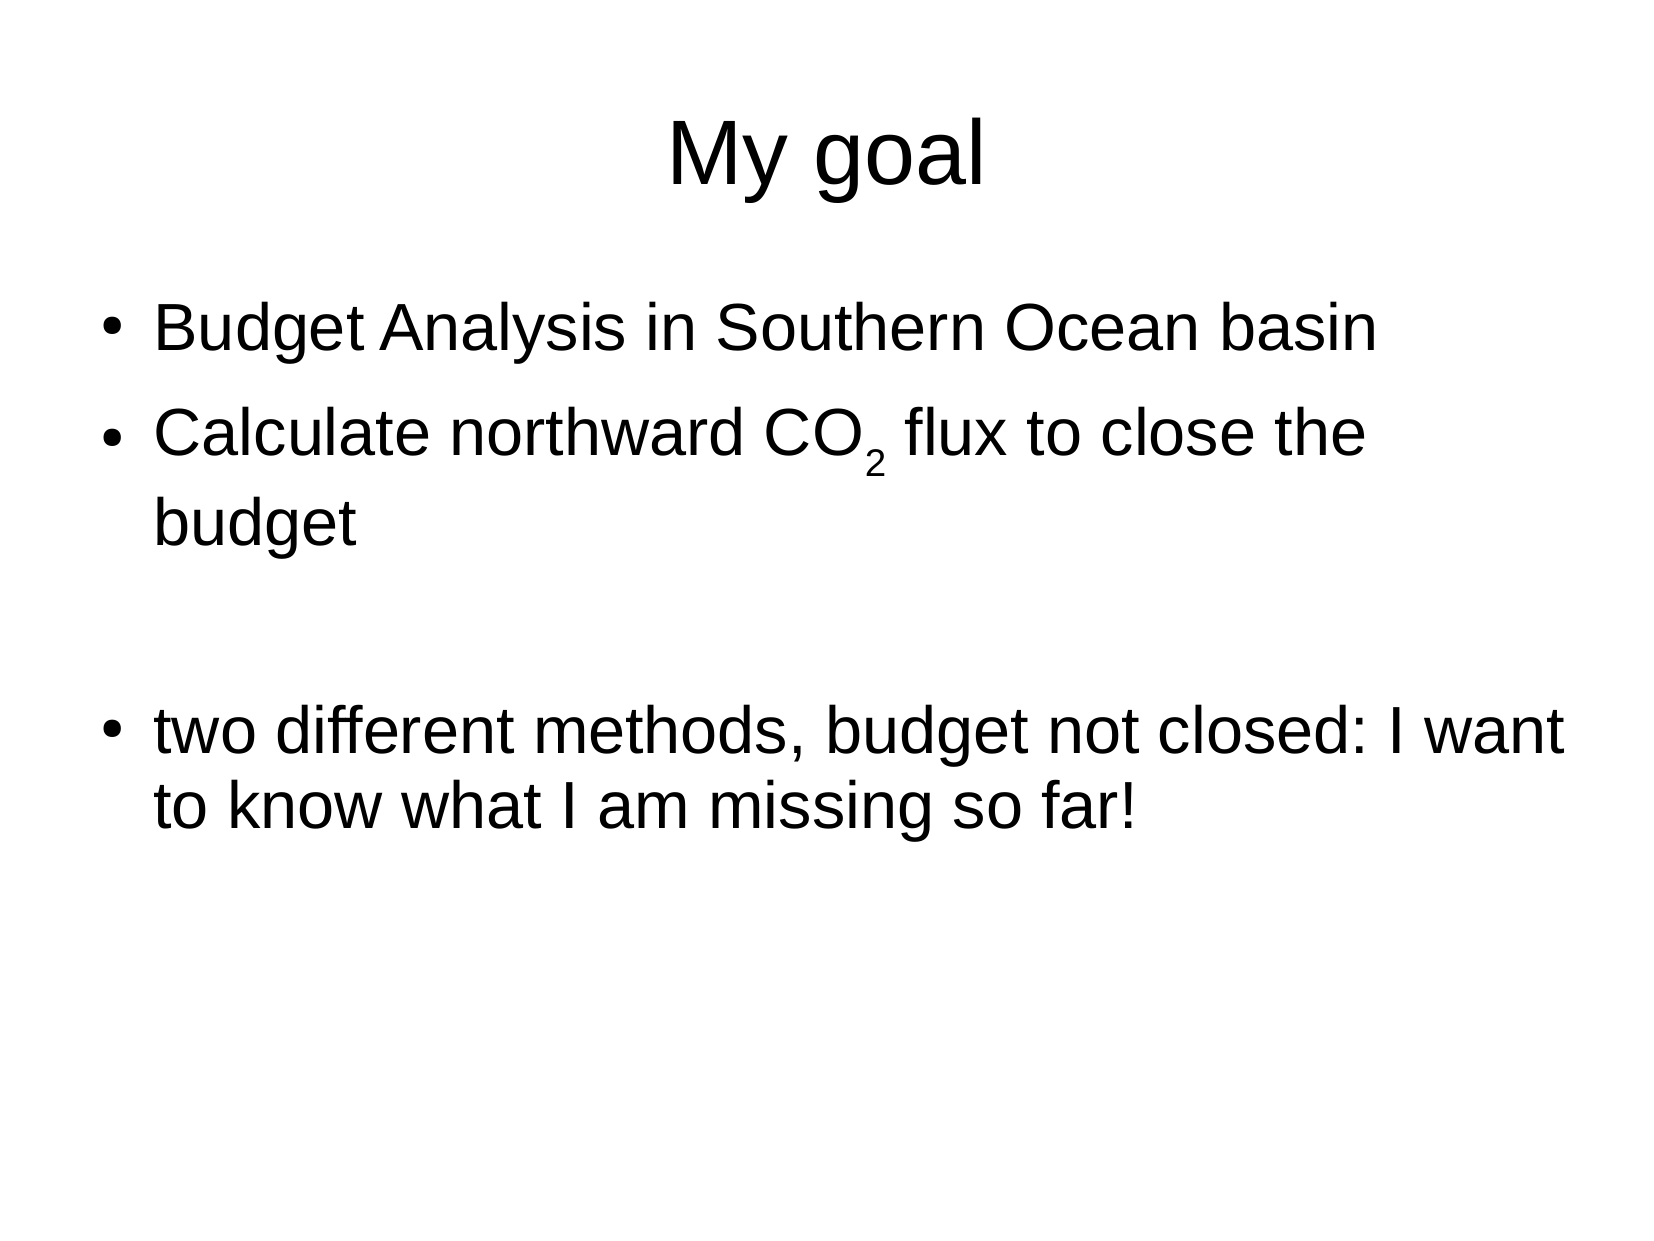

# My goal
Budget Analysis in Southern Ocean basin
Calculate northward CO2 flux to close the budget
two different methods, budget not closed: I want to know what I am missing so far!